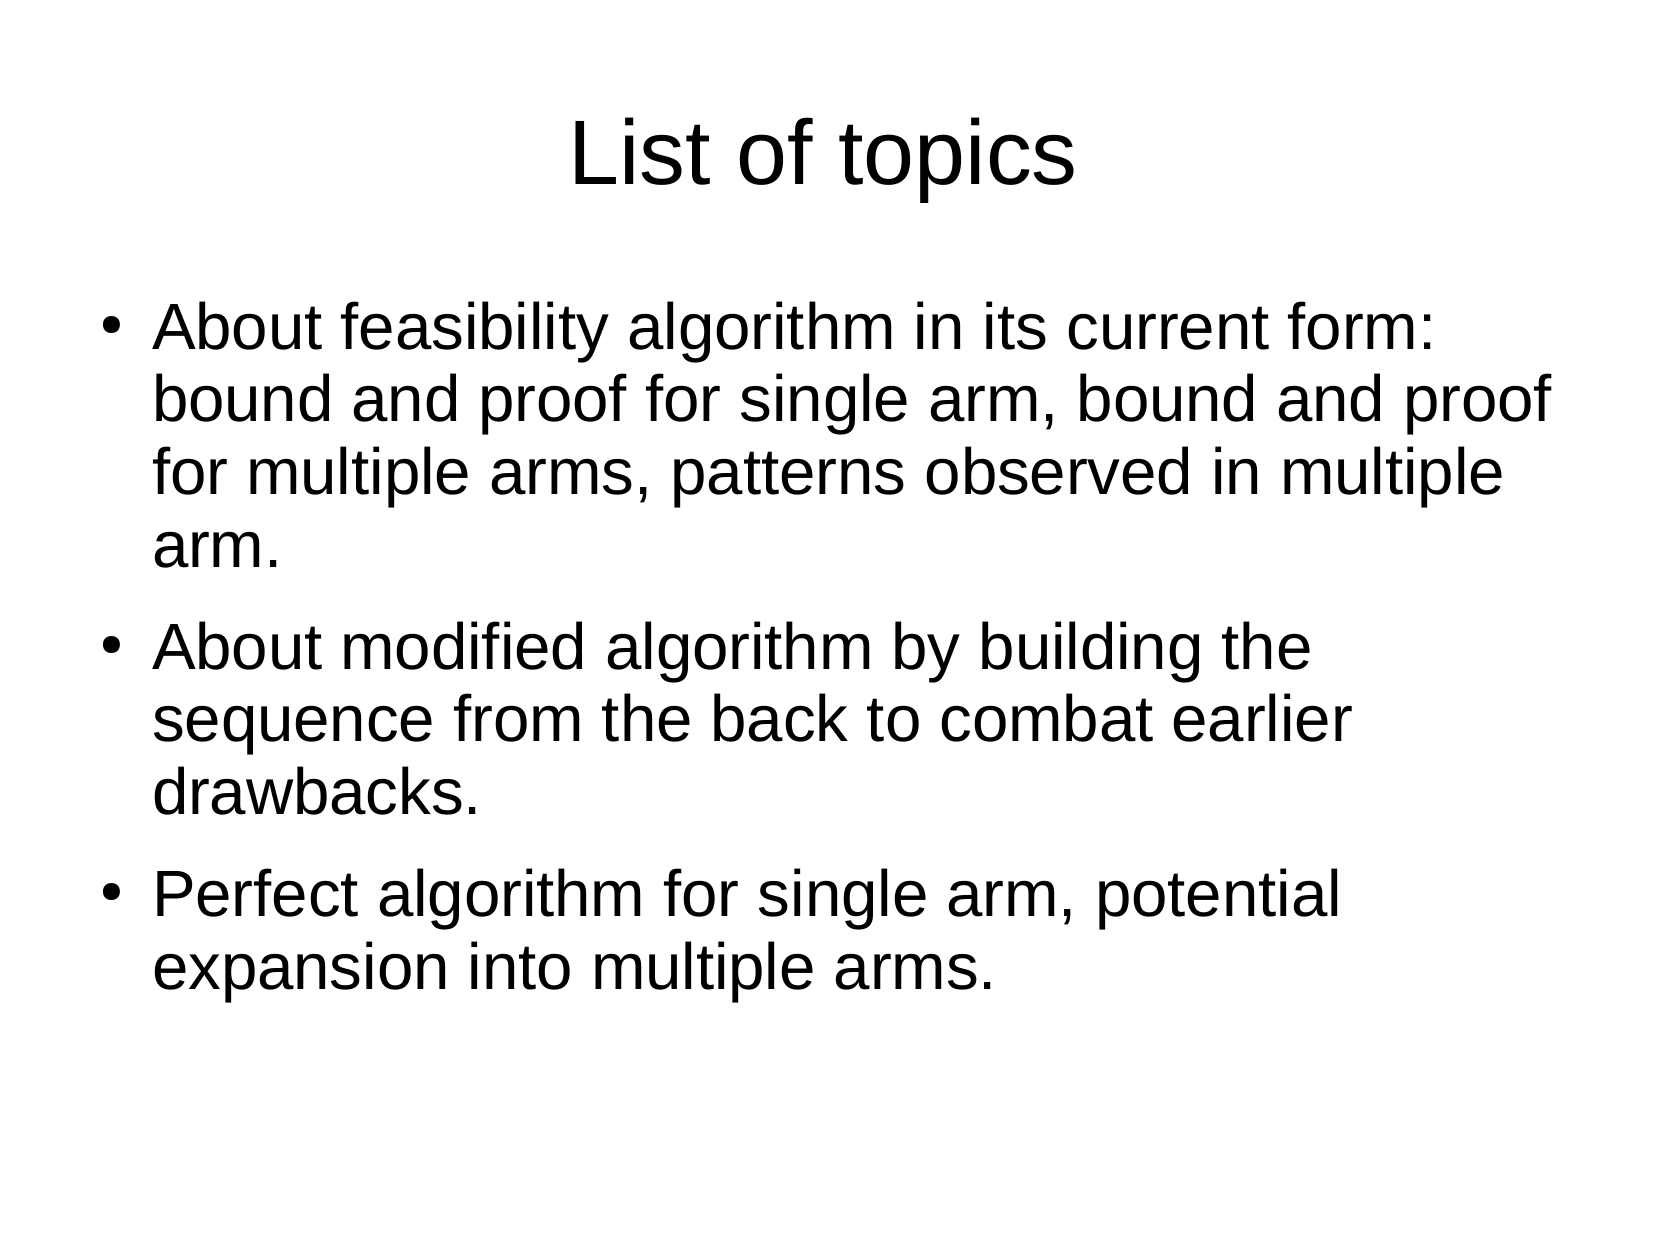

# List of topics
About feasibility algorithm in its current form: bound and proof for single arm, bound and proof for multiple arms, patterns observed in multiple arm.
About modified algorithm by building the sequence from the back to combat earlier drawbacks.
Perfect algorithm for single arm, potential expansion into multiple arms.